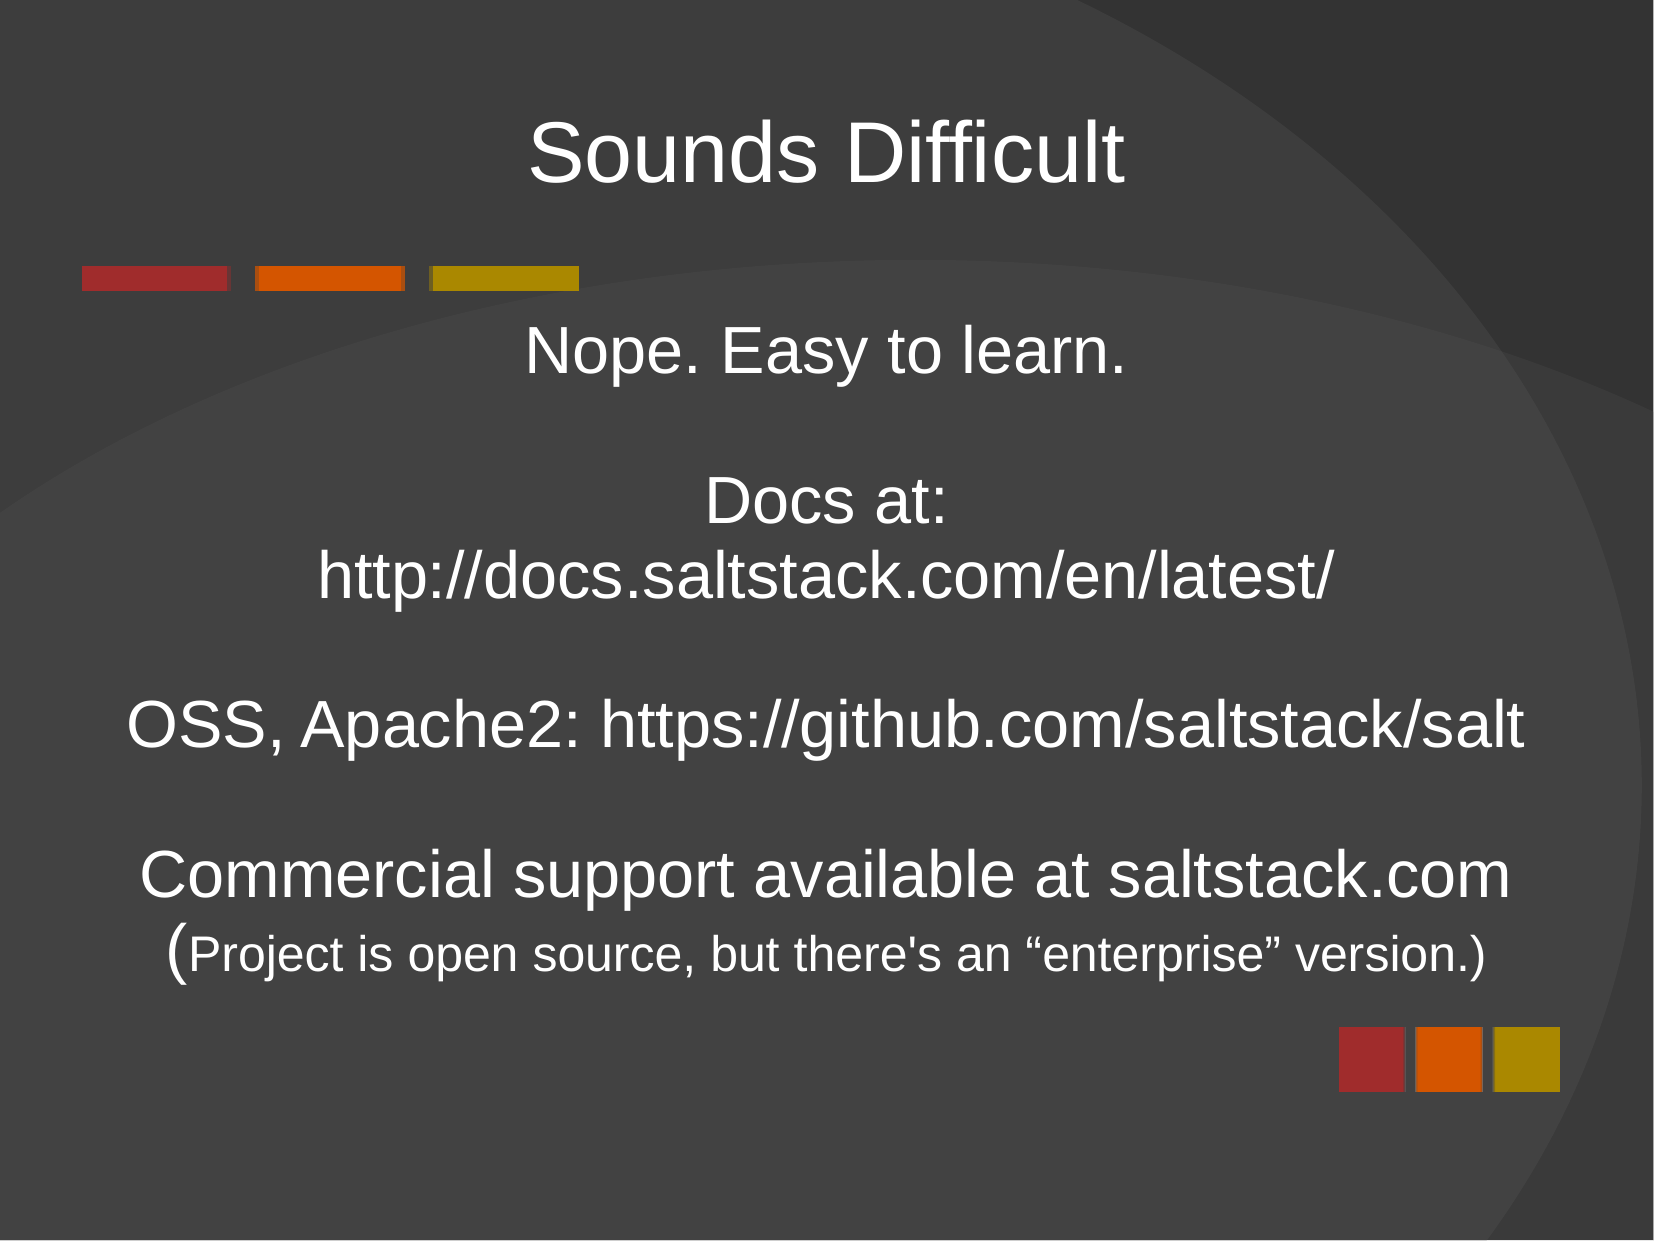

# Sounds Difficult
Nope. Easy to learn.
Docs at:
http://docs.saltstack.com/en/latest/
OSS, Apache2: https://github.com/saltstack/salt
Commercial support available at saltstack.com
(Project is open source, but there's an “enterprise” version.)